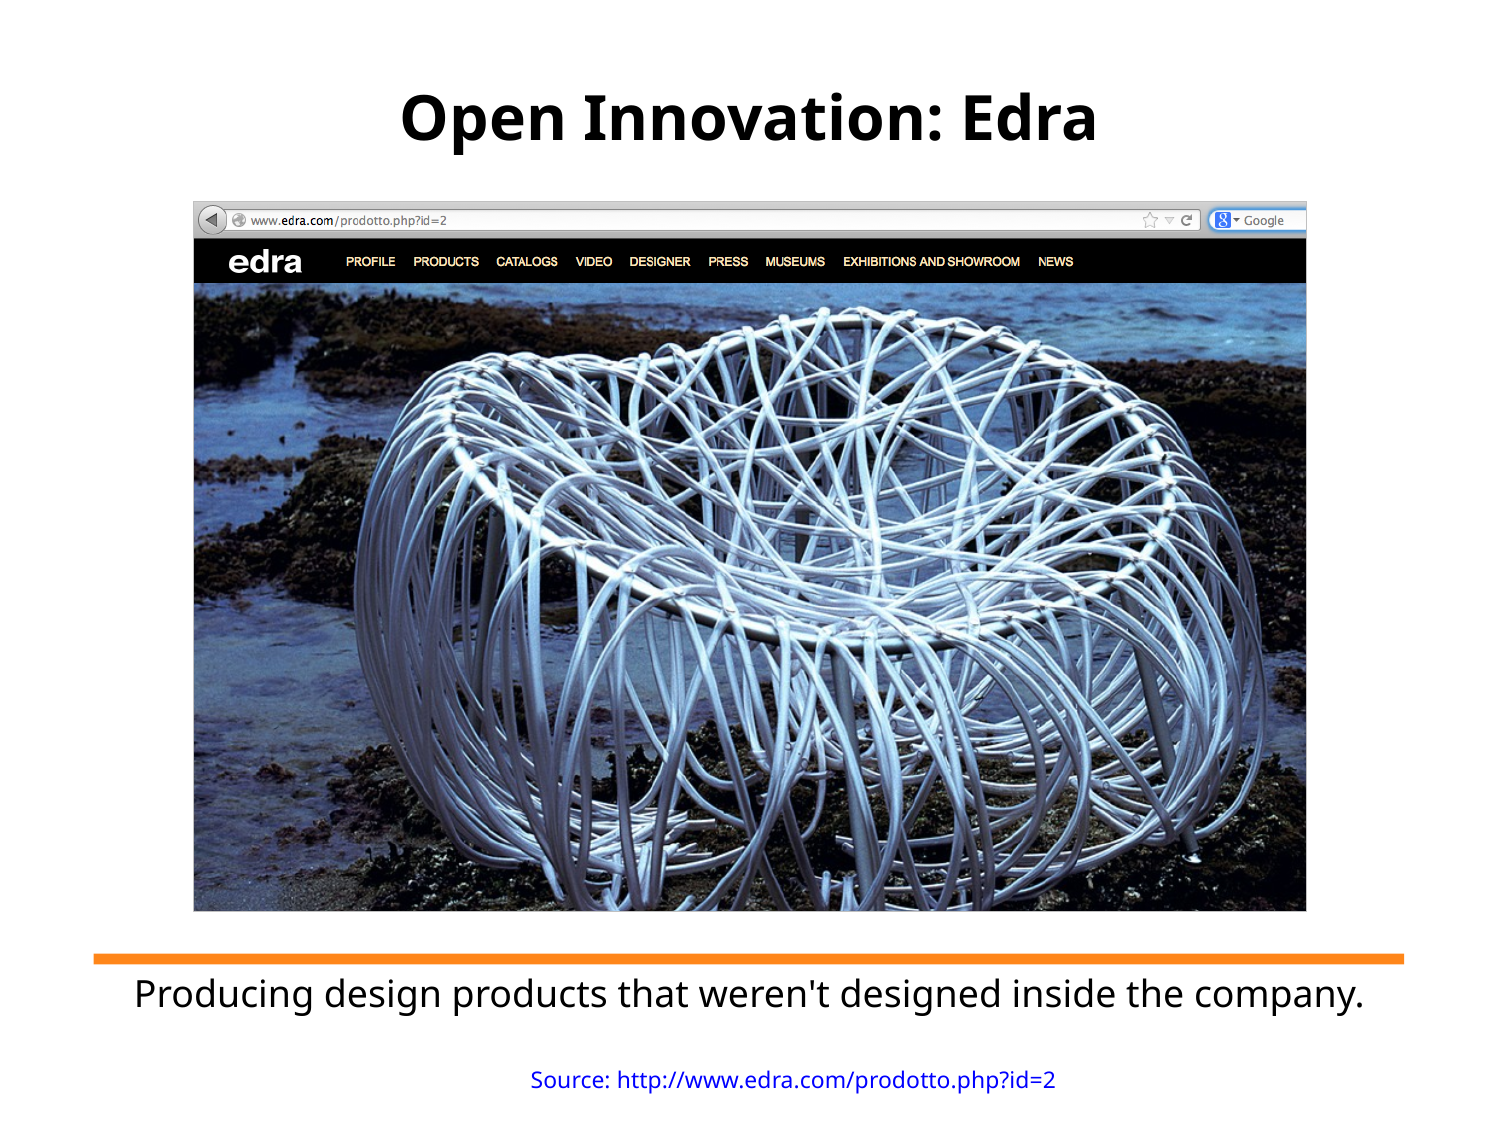

# Open Innovation: Edra
Producing design products that weren't designed inside the company.
Source: http://www.edra.com/prodotto.php?id=2